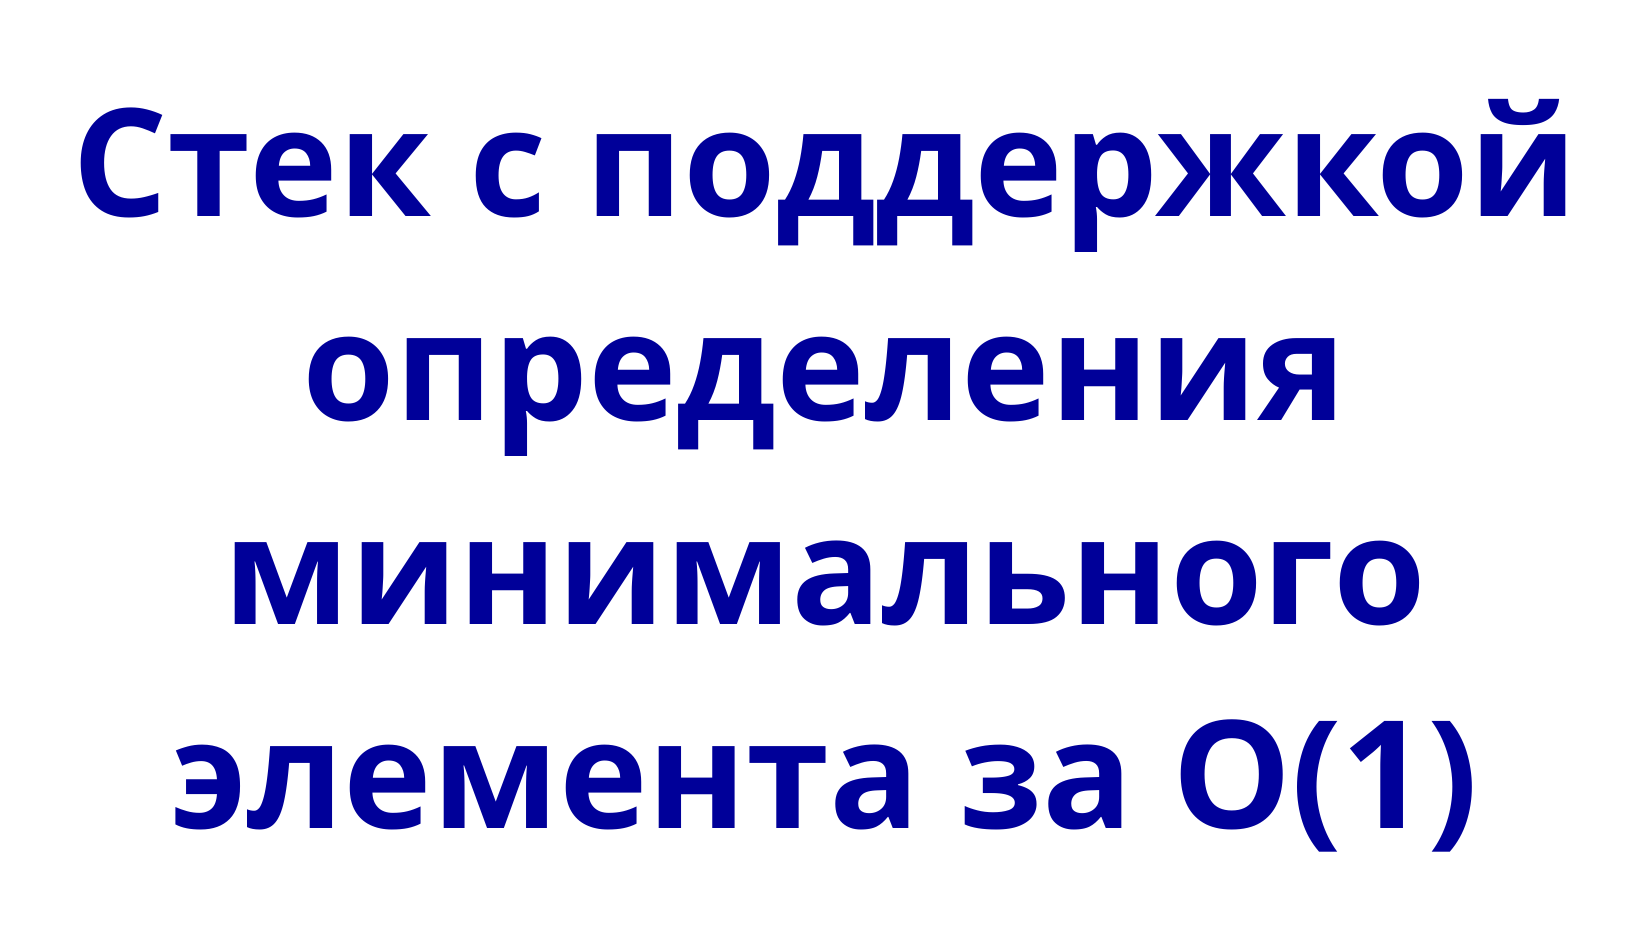

# Стек с поддержкой определения минимального элемента за O(1)